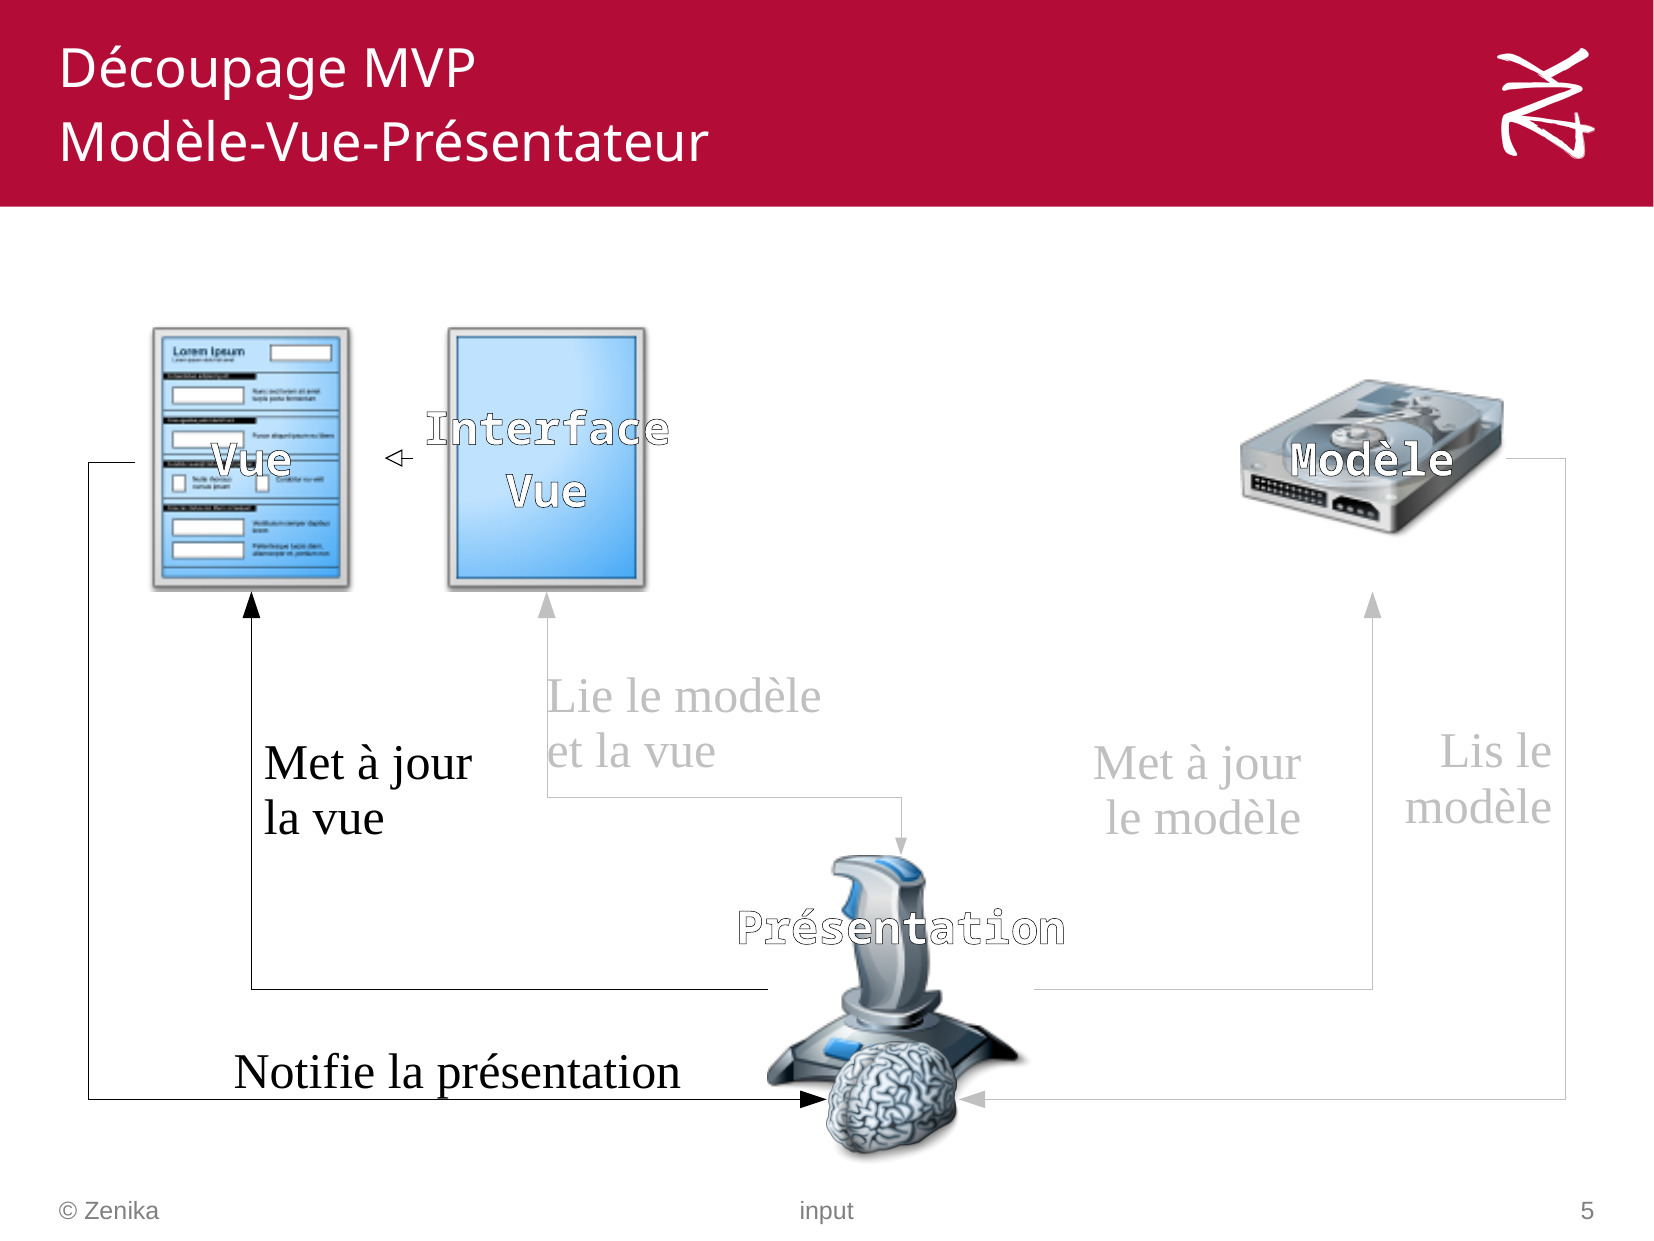

# Découpage MVP Modèle-Vue-Présentateur
Vue
Interface
Vue
Modèle
Présentation